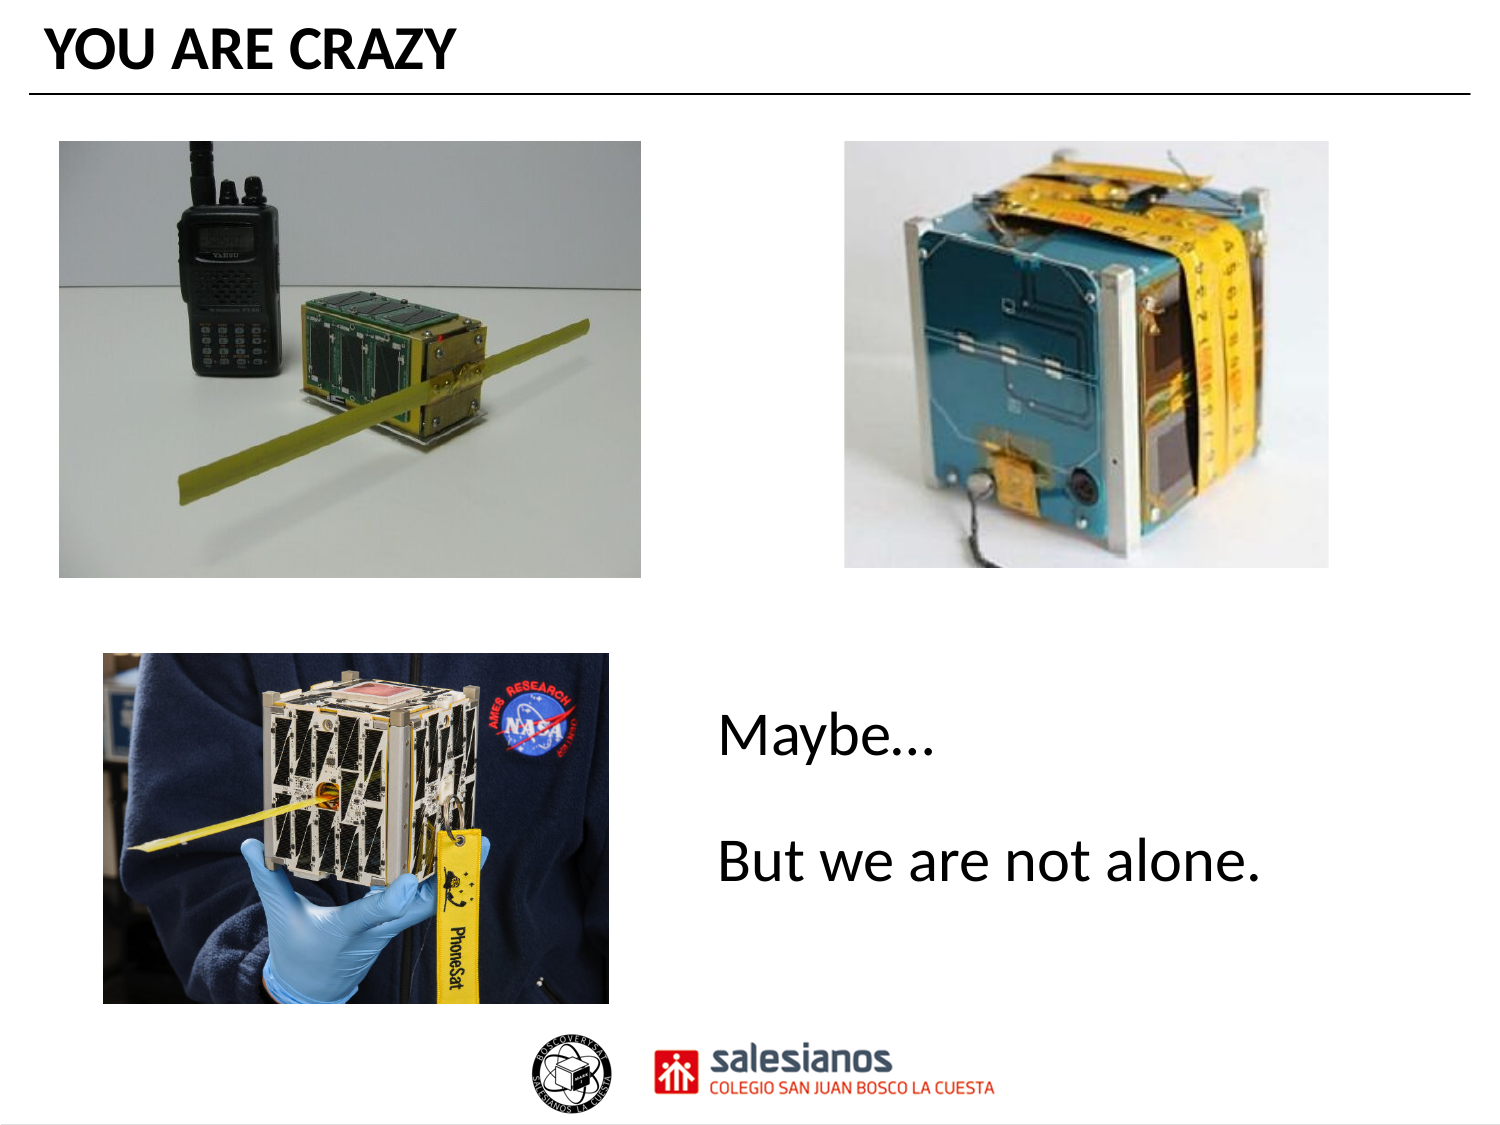

YOU ARE CRAZY
Maybe…
But we are not alone.